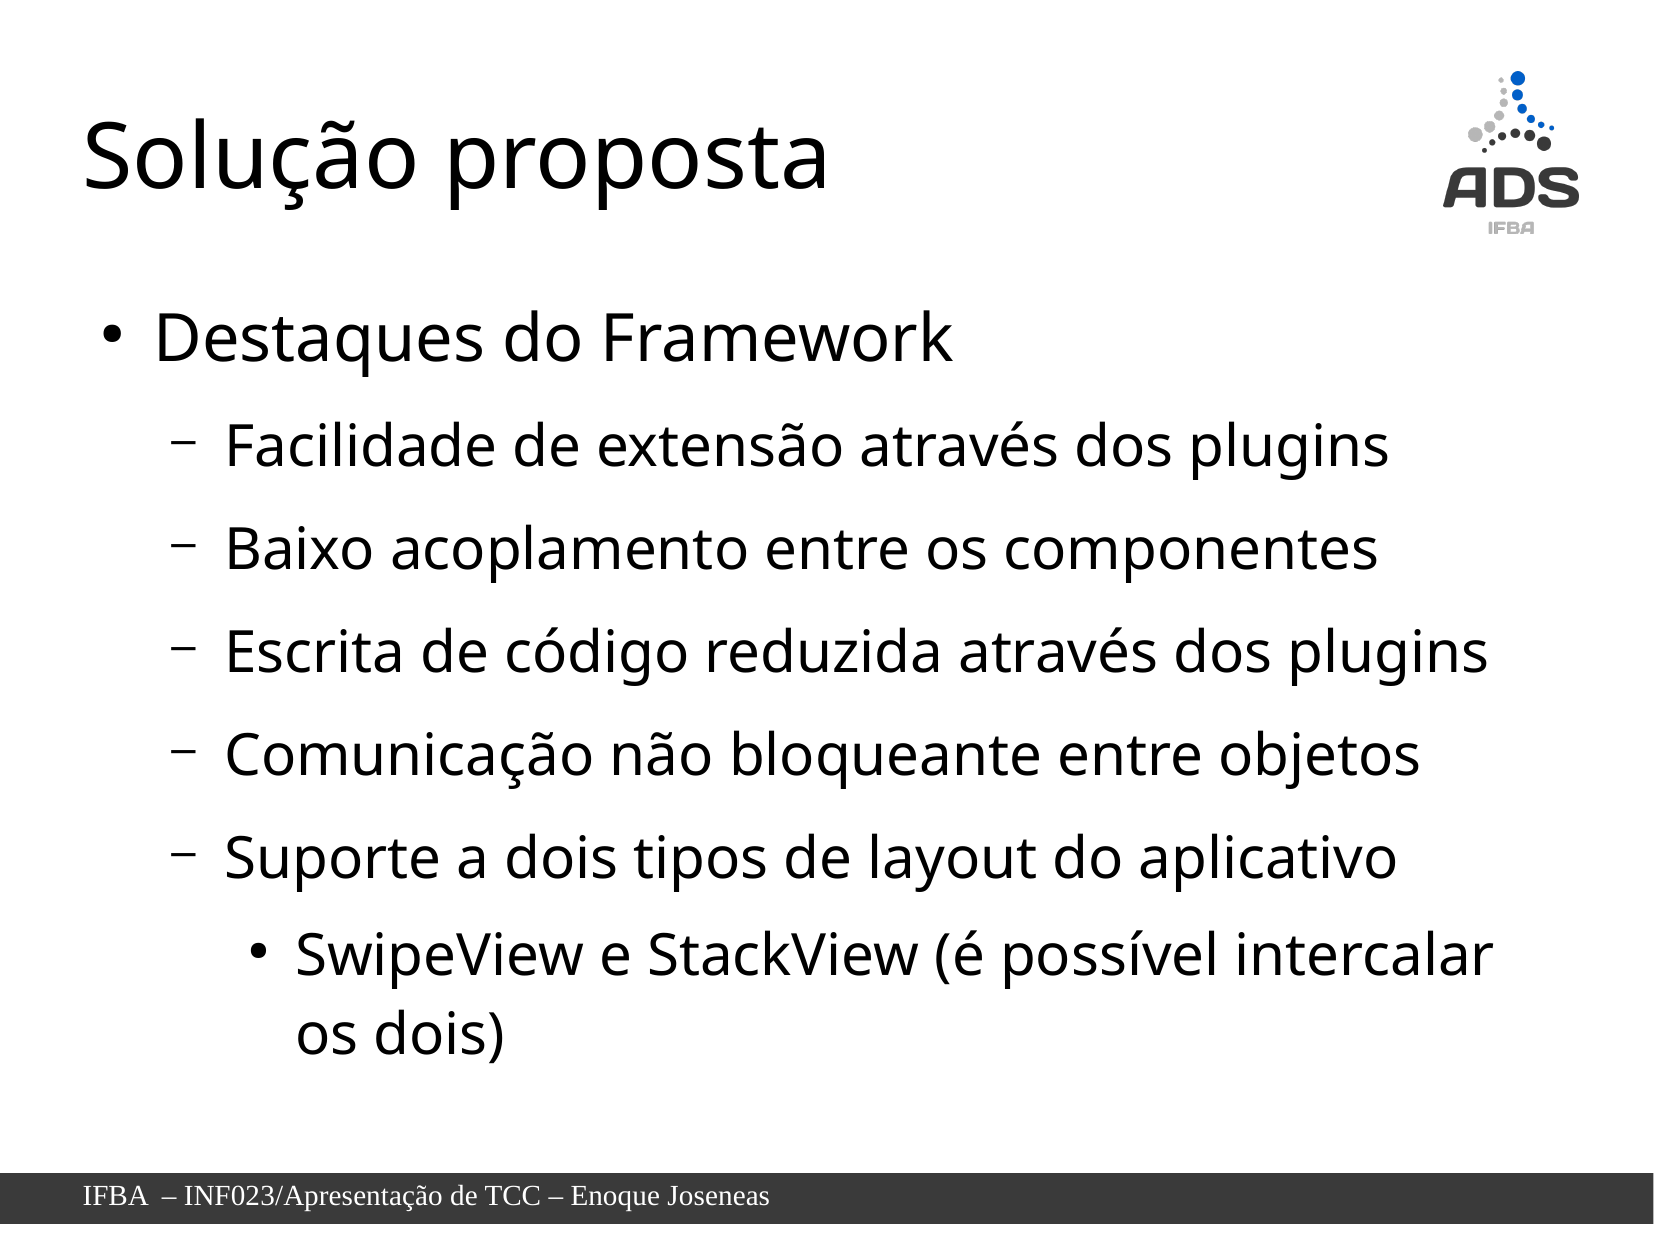

# Solução proposta
Destaques do Framework
Facilidade de extensão através dos plugins
Baixo acoplamento entre os componentes
Escrita de código reduzida através dos plugins
Comunicação não bloqueante entre objetos
Suporte a dois tipos de layout do aplicativo
SwipeView e StackView (é possível intercalar os dois)